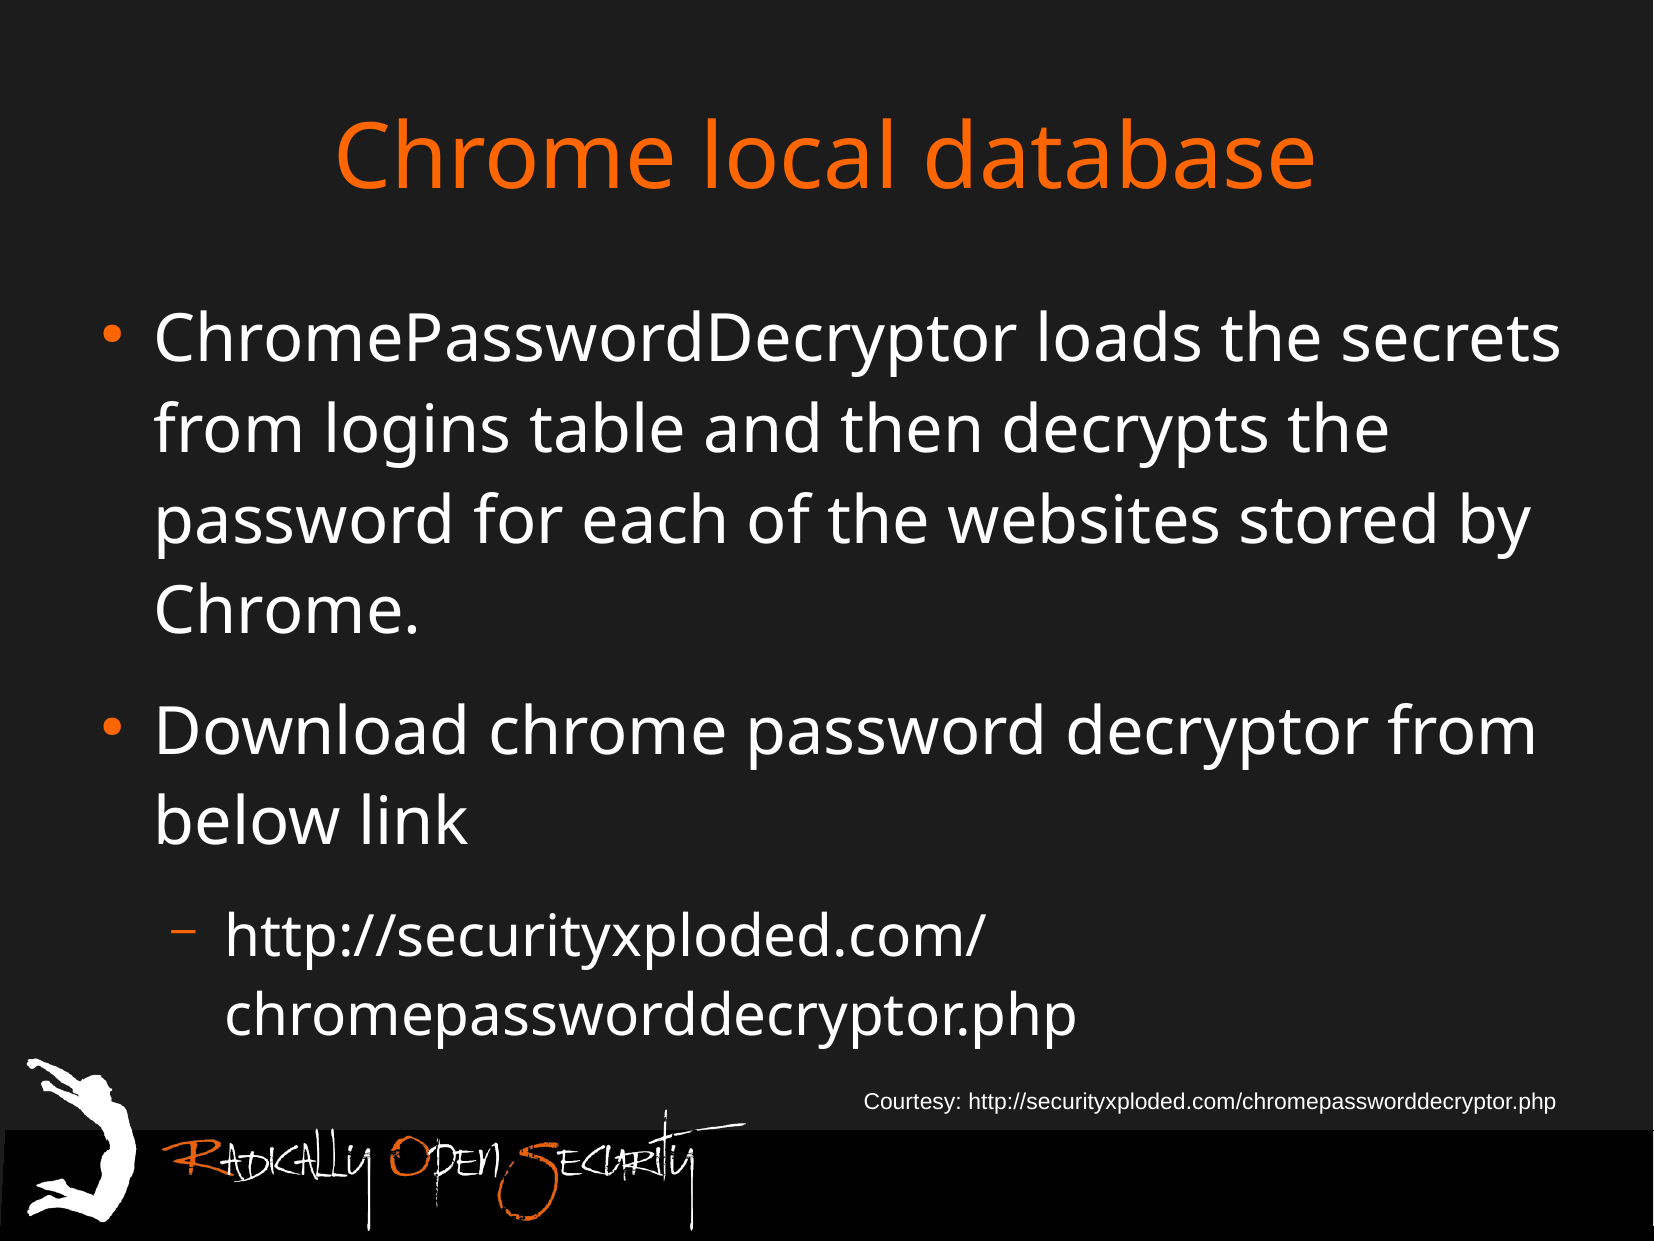

# Chrome local database
ChromePasswordDecryptor loads the secrets from logins table and then decrypts the password for each of the websites stored by Chrome.
Download chrome password decryptor from below link
http://securityxploded.com/chromepassworddecryptor.php
Courtesy: http://securityxploded.com/chromepassworddecryptor.php